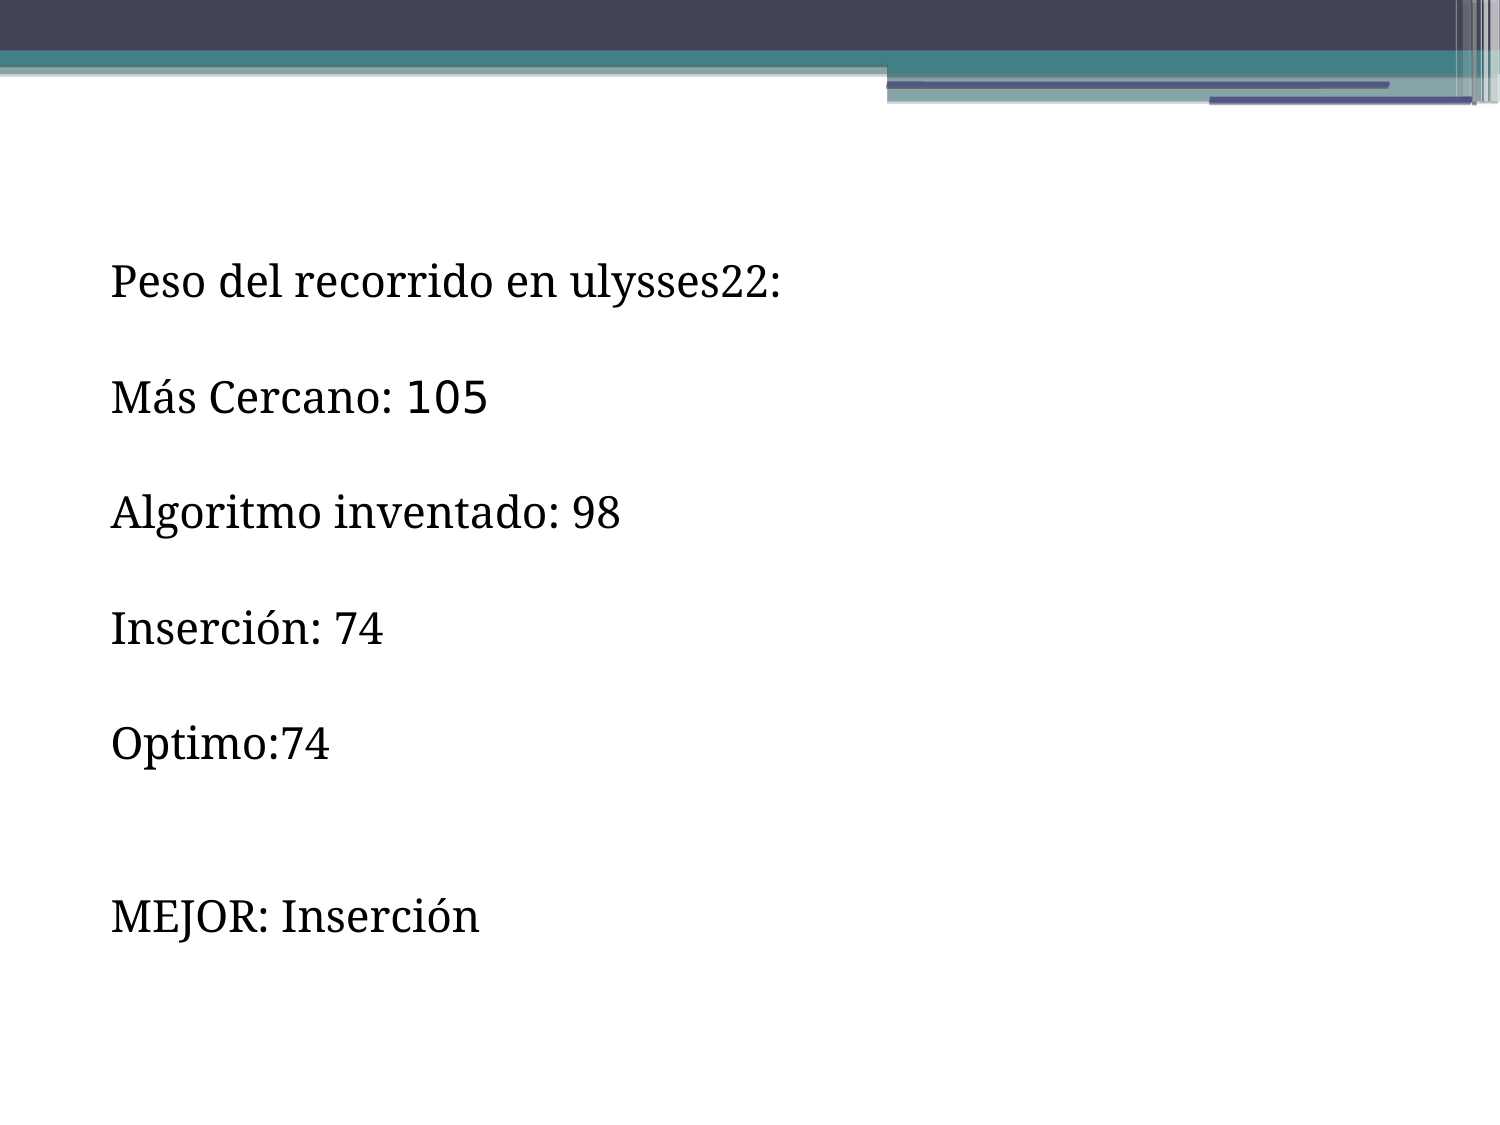

# Peso del recorrido en ulysses22:
Más Cercano: 105
Algoritmo inventado: 98
Inserción: 74
Optimo:74
MEJOR: Inserción